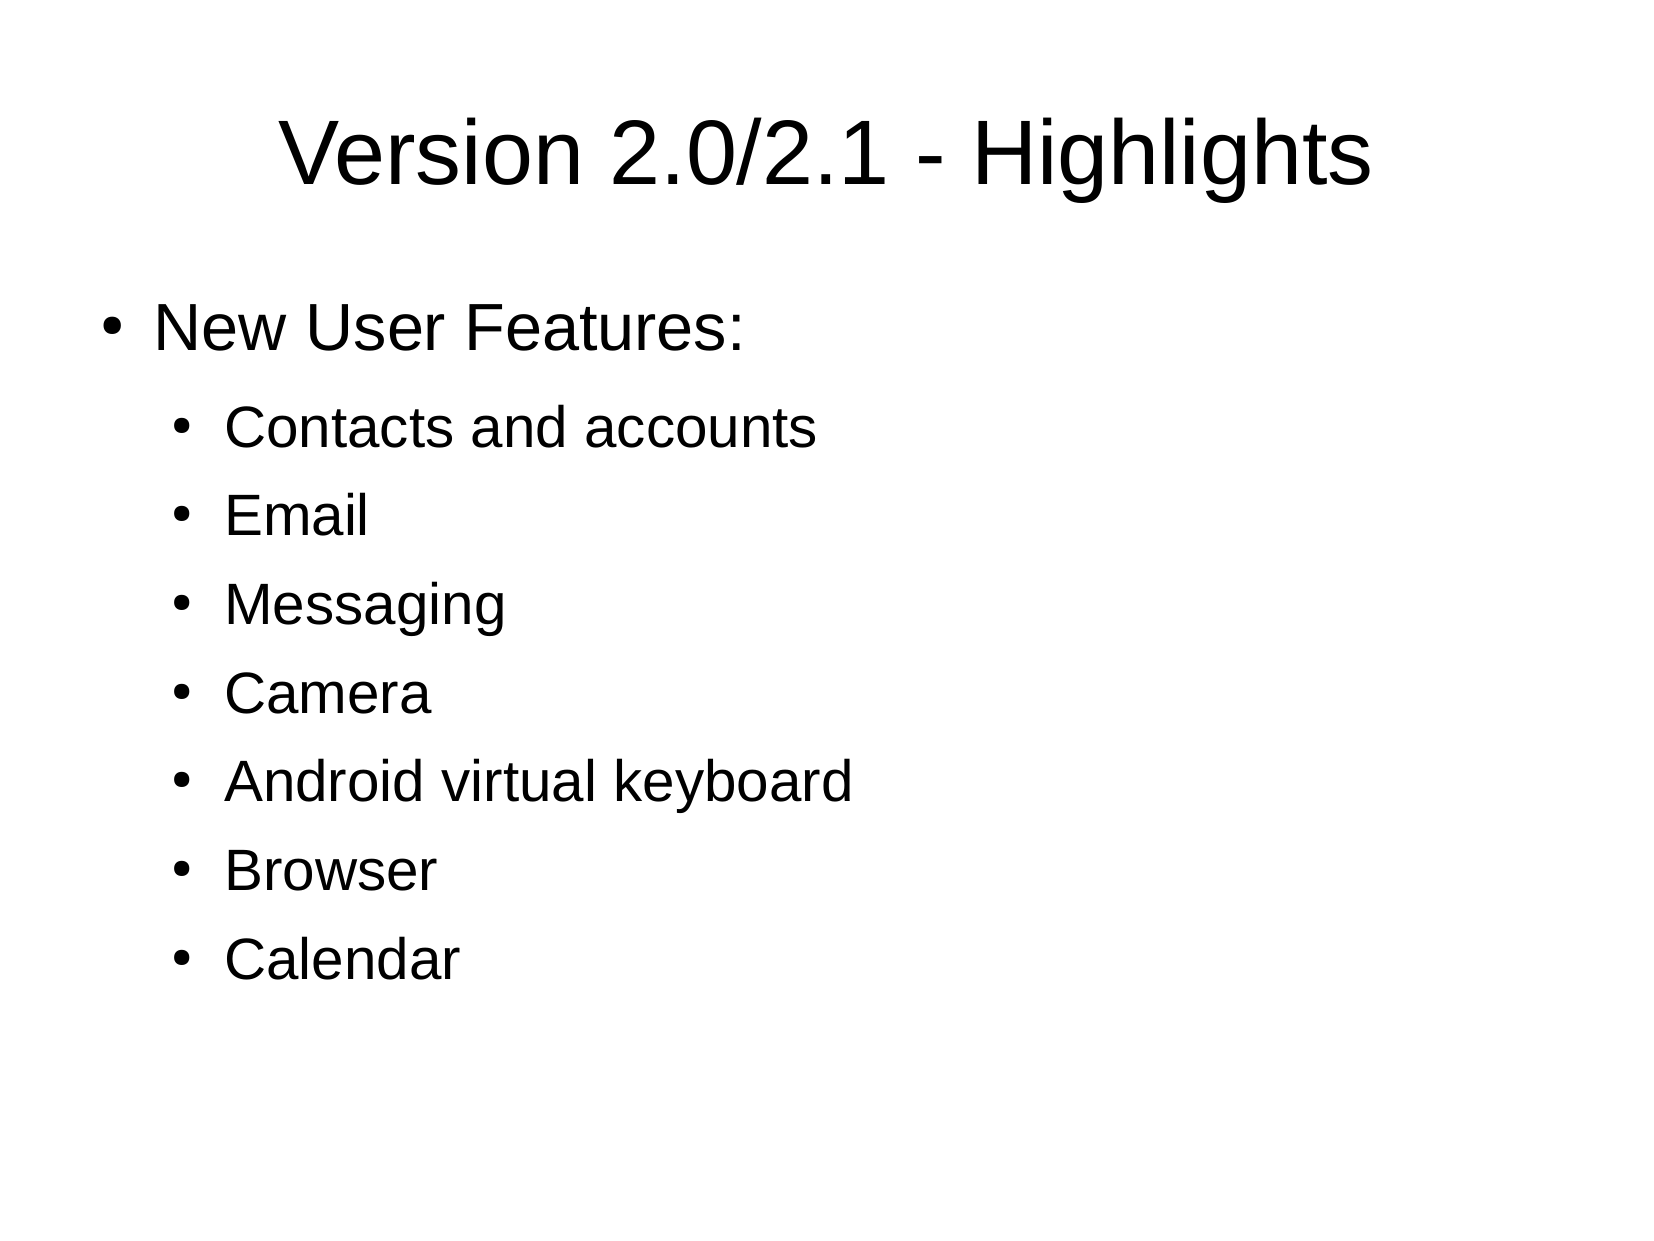

# Version 2.0/2.1 - Highlights
New User Features:
Contacts and accounts
Email
Messaging
Camera
Android virtual keyboard
Browser
Calendar